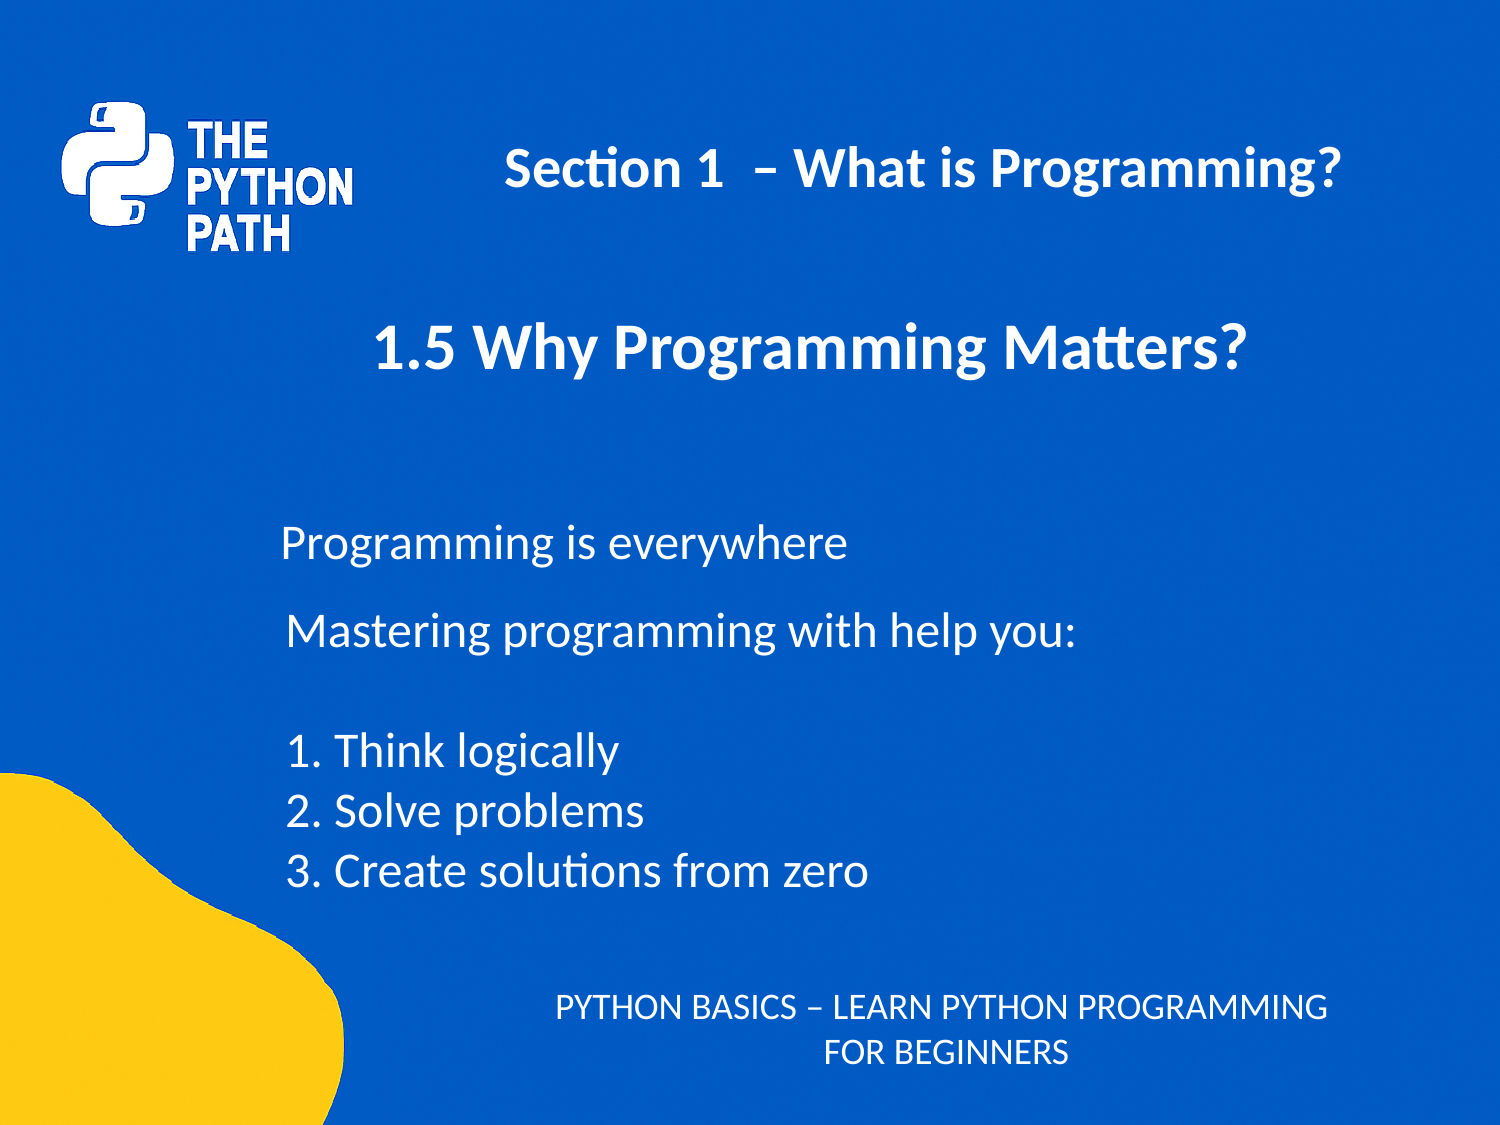

Section 1 – What is Programming?
1.5 Why Programming Matters?
Programming is everywhere
Mastering programming with help you:
1. Think logically
2. Solve problems
3. Create solutions from zero
PYTHON BASICS – LEARN PYTHON PROGRAMMING
 FOR BEGINNERS